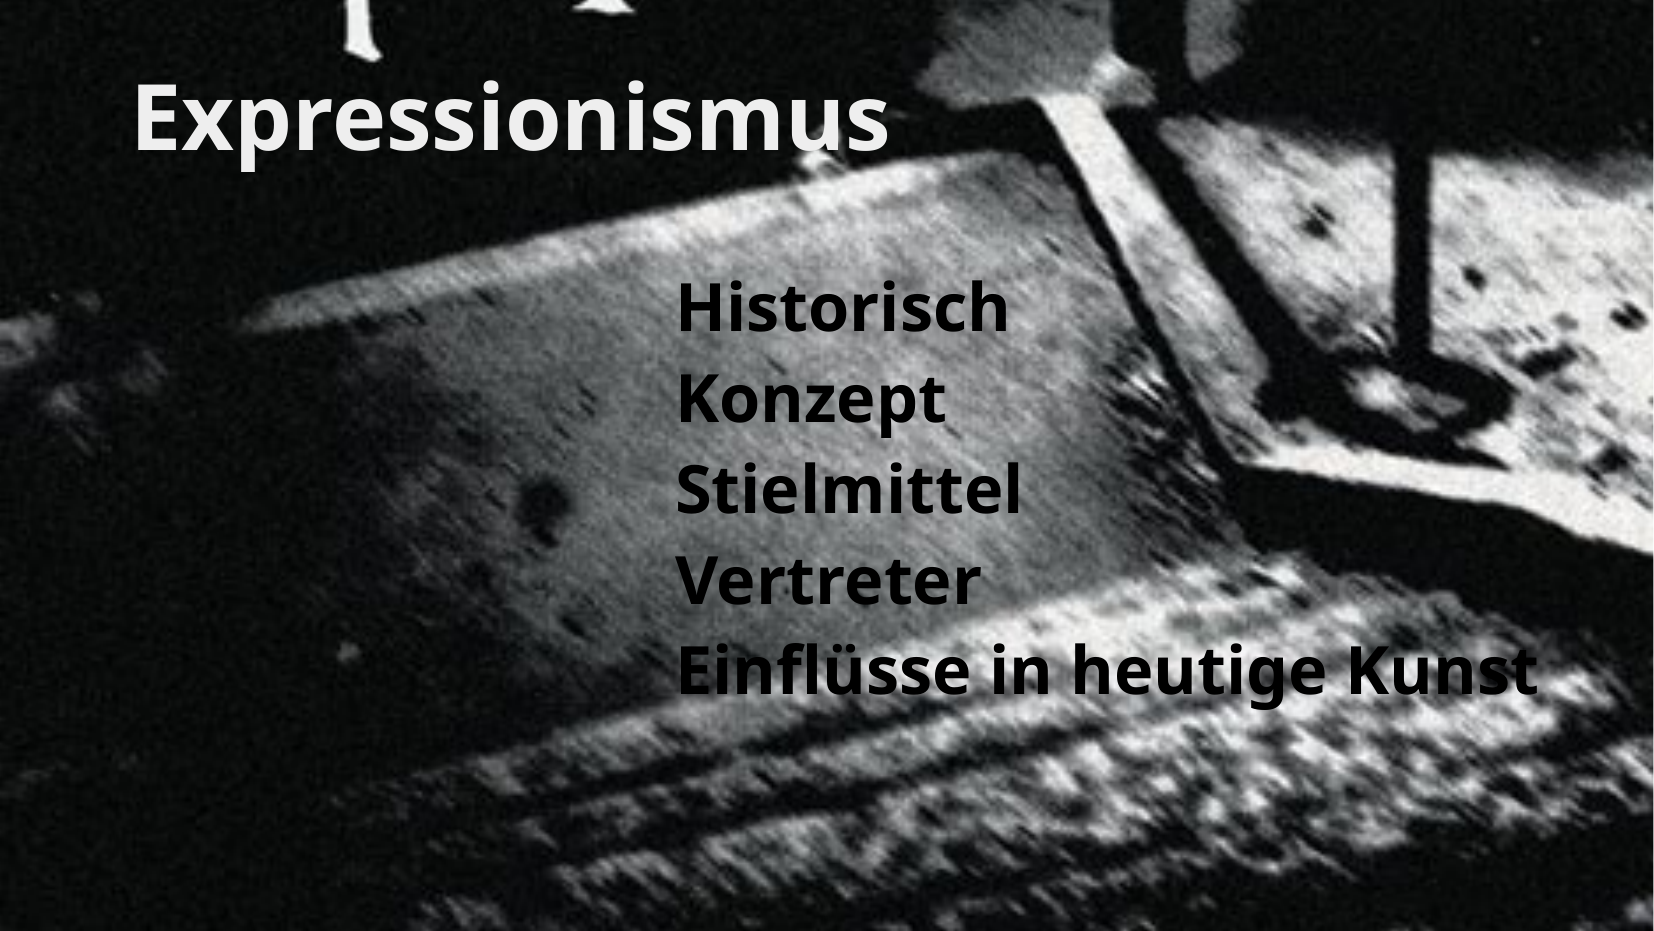

# Expressionismus
Historisch
Konzept
Stielmittel
Vertreter
Einflüsse in heutige Kunst